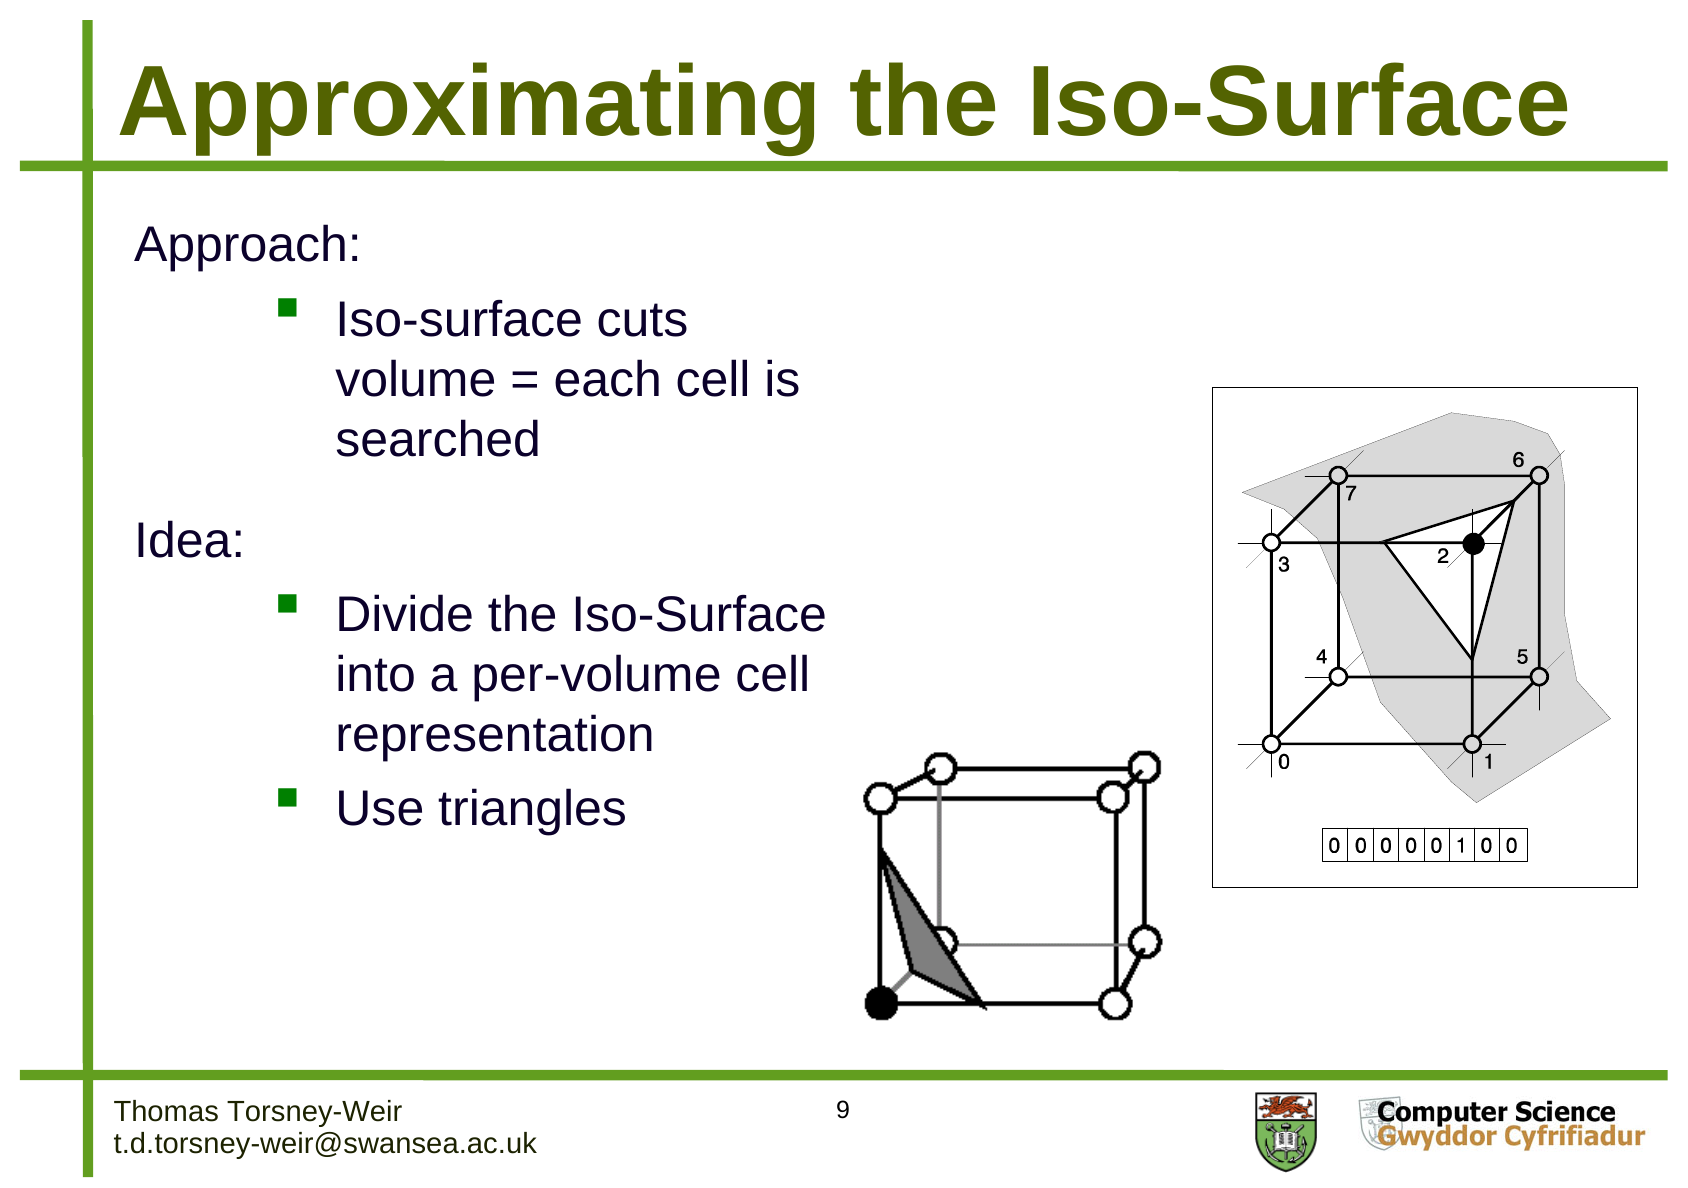

# Approximating the Iso-Surface
Approach:
Iso-surface cuts volume = each cell is searched
Idea:
Divide the Iso-Surface into a per-volume cell representation
Use triangles